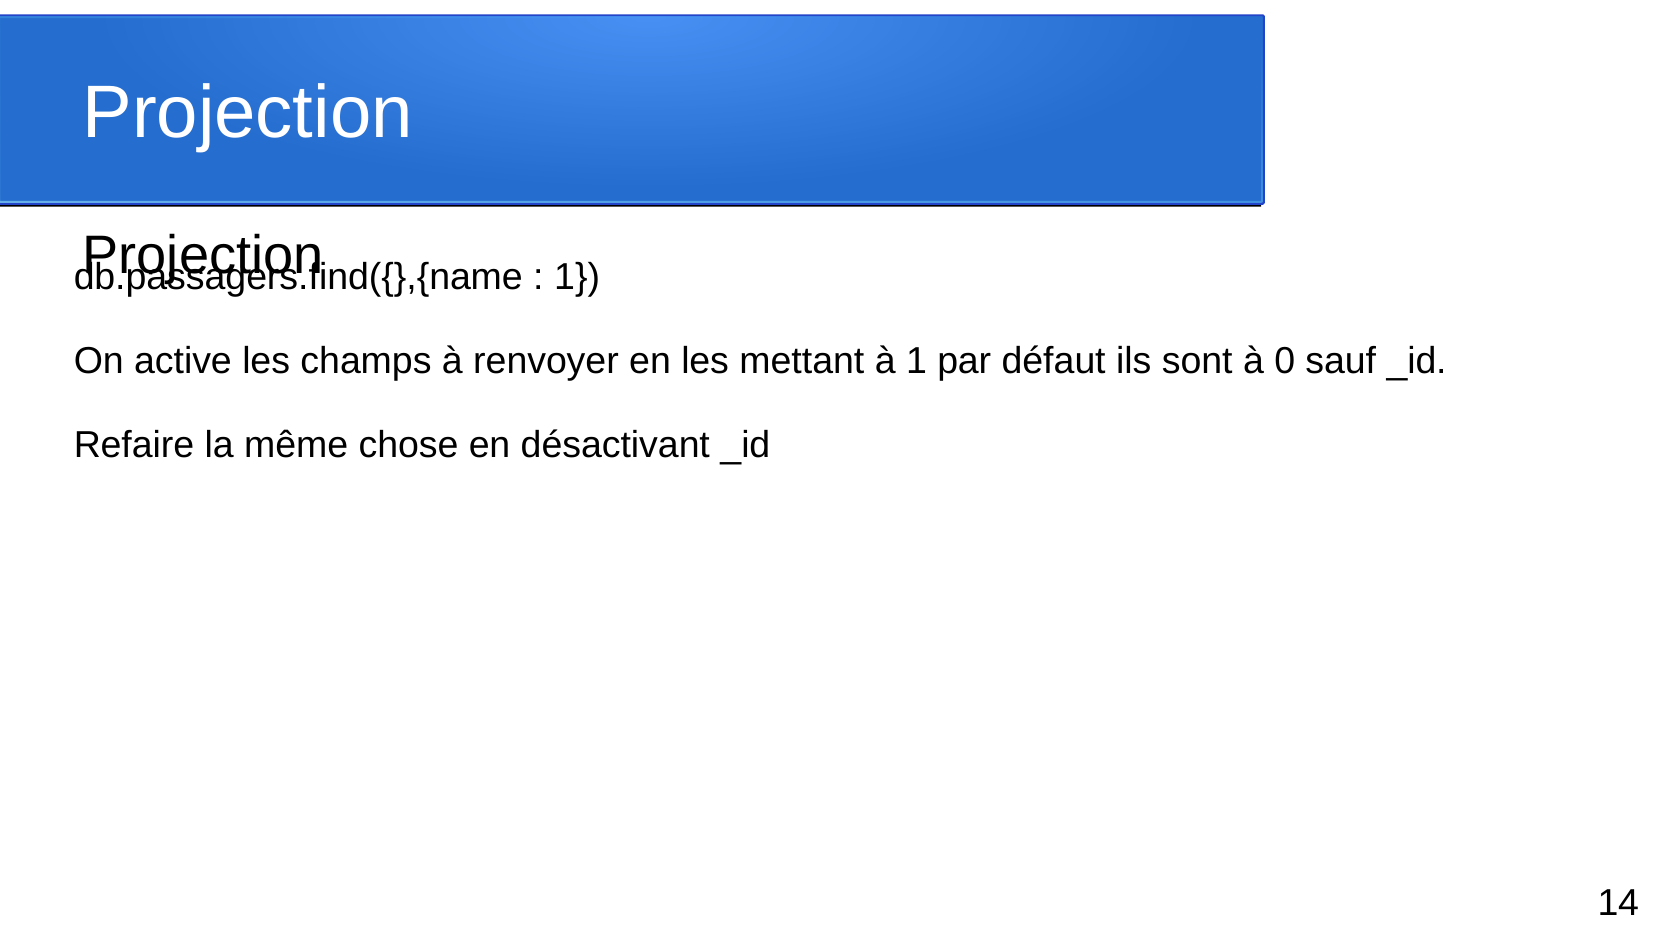

# Projection
Projection
db.passagers.find({},{name : 1})
On active les champs à renvoyer en les mettant à 1 par défaut ils sont à 0 sauf _id.
Refaire la même chose en désactivant _id
14